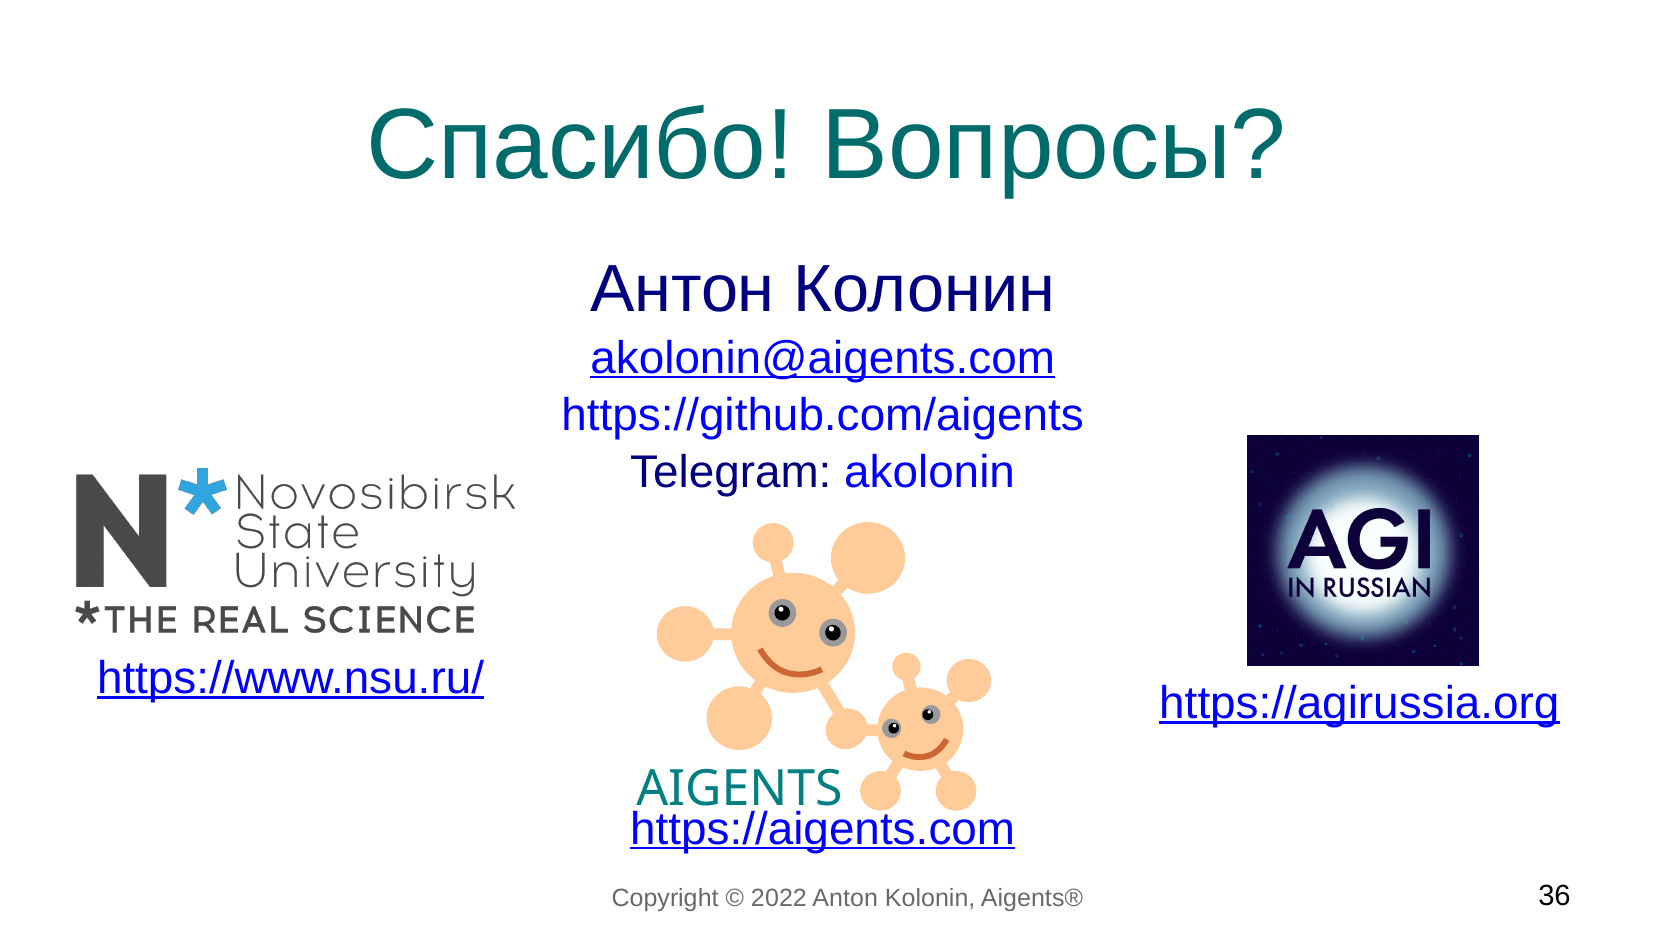

Спасибо! Вопросы?
Антон Колонин
akolonin@aigents.com
https://github.com/aigents
Telegram: akolonin
https://agirussia.org
AIGENTS
https://www.nsu.ru/
https://aigents.com
Copyright © 2022 Anton Kolonin, Aigents®
36